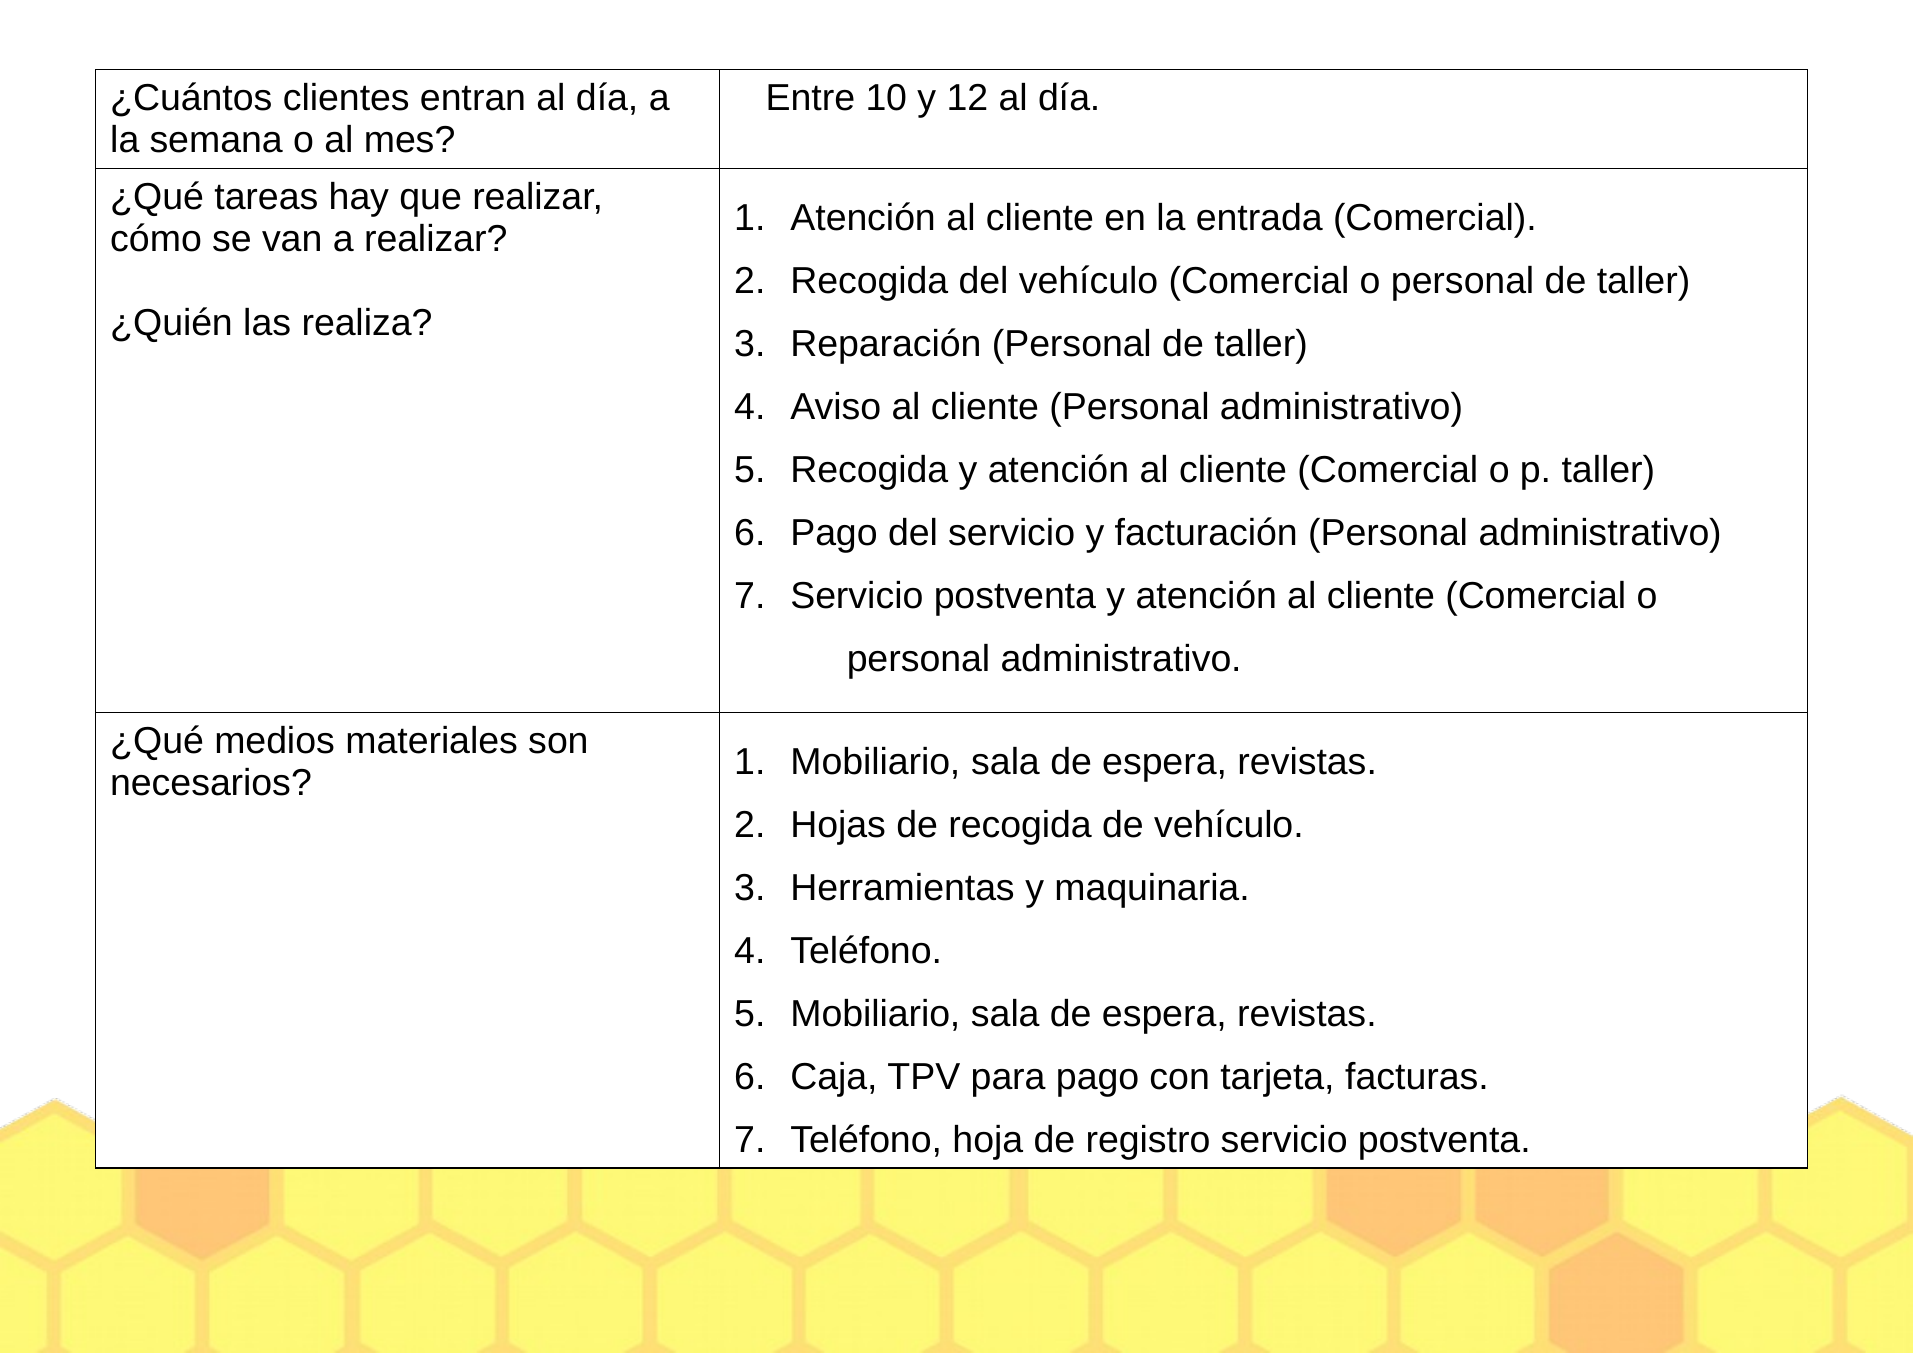

| ¿Cuántos clientes entran al día, a la semana o al mes? | Entre 10 y 12 al día. |
| --- | --- |
| ¿Qué tareas hay que realizar, cómo se van a realizar? ¿Quién las realiza? | Atención al cliente en la entrada (Comercial). Recogida del vehículo (Comercial o personal de taller) Reparación (Personal de taller) Aviso al cliente (Personal administrativo) Recogida y atención al cliente (Comercial o p. taller) Pago del servicio y facturación (Personal administrativo) Servicio postventa y atención al cliente (Comercial o personal administrativo. |
| ¿Qué medios materiales son necesarios? | Mobiliario, sala de espera, revistas. Hojas de recogida de vehículo. Herramientas y maquinaria. Teléfono. Mobiliario, sala de espera, revistas. Caja, TPV para pago con tarjeta, facturas. Teléfono, hoja de registro servicio postventa. |